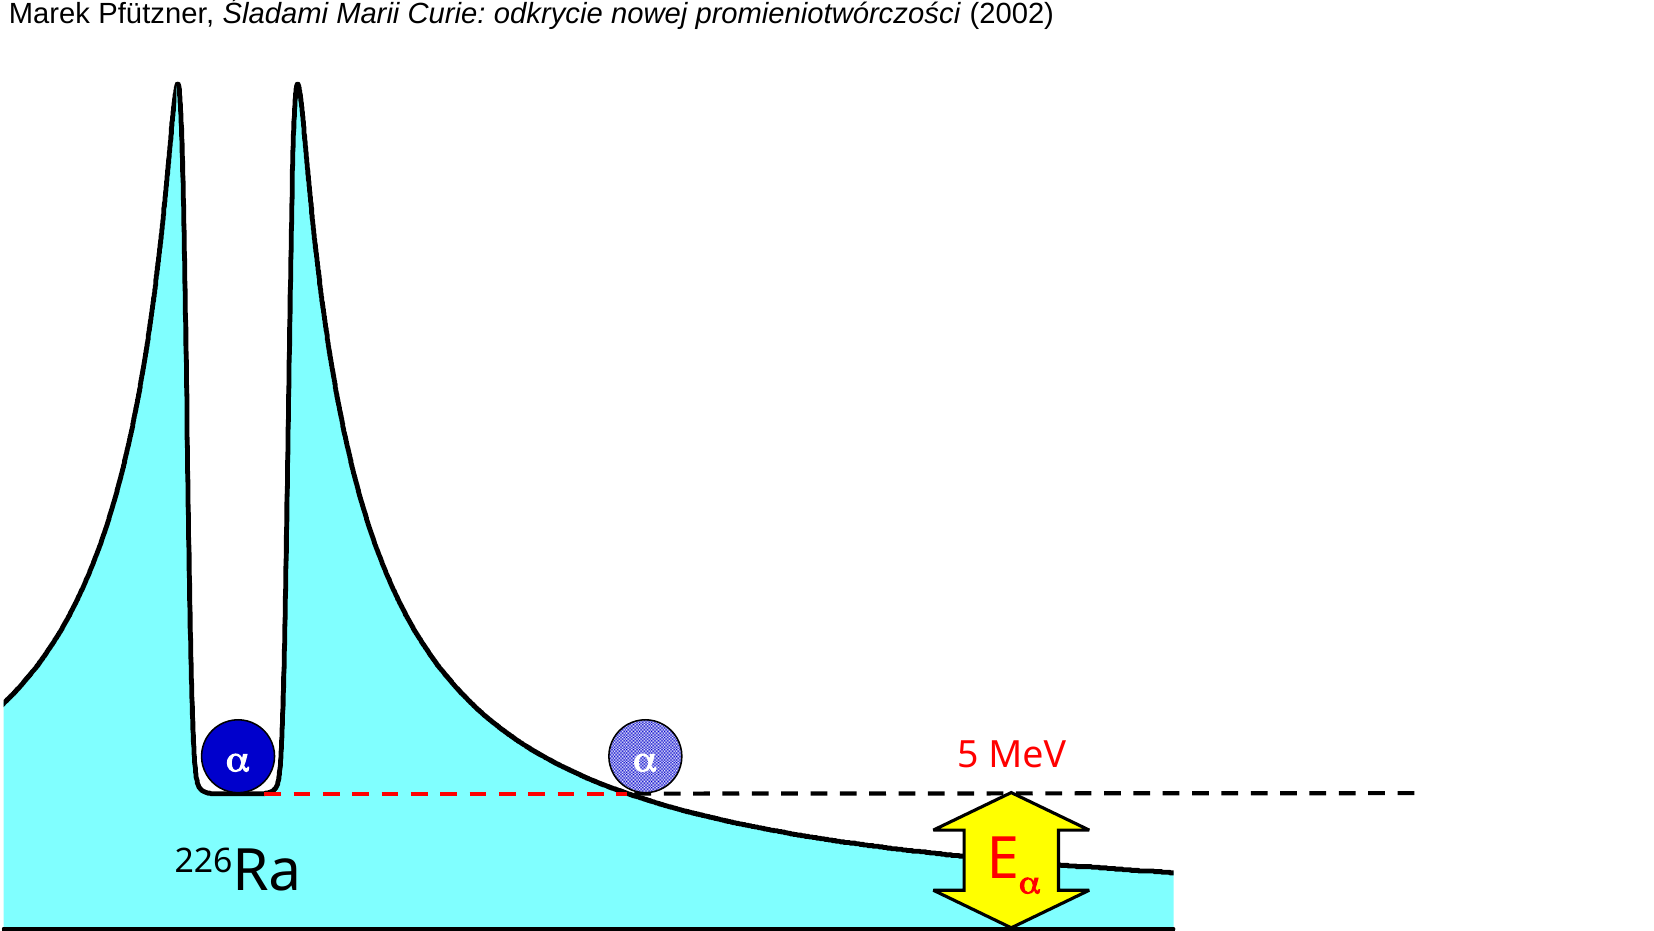

Marek Pfützner, Śladami Marii Curie: odkrycie nowej promieniotwórczości (2002)


5 MeV
 E
226Ra